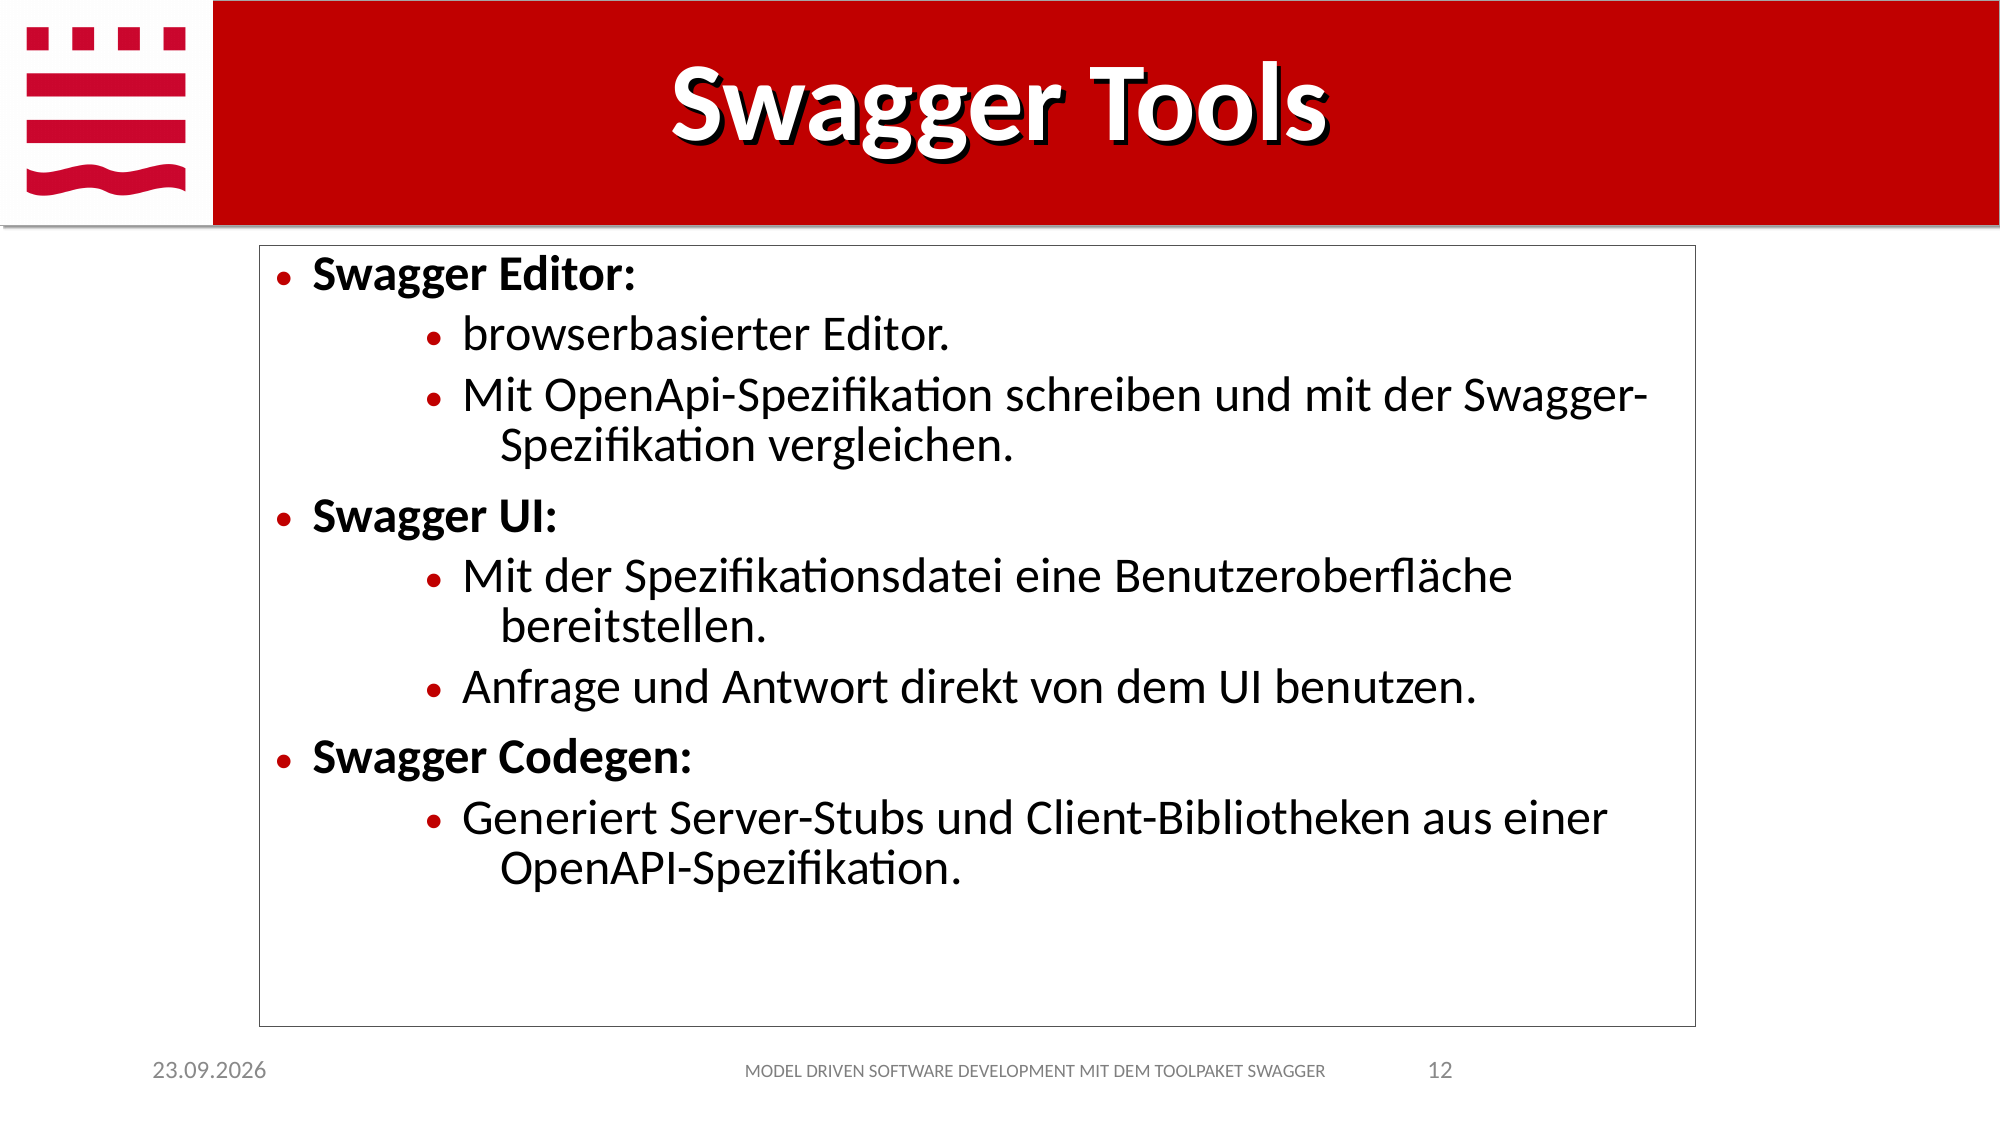

Swagger Tools
# Swagger Editor:
browserbasierter Editor.
Mit OpenApi-Spezifikation schreiben und mit der Swagger-Spezifikation vergleichen.
Swagger UI:
Mit der Spezifikationsdatei eine Benutzeroberfläche bereitstellen.
Anfrage und Antwort direkt von dem UI benutzen.
Swagger Codegen:
Generiert Server-Stubs und Client-Bibliotheken aus einer OpenAPI-Spezifikation.
Multi-Device Layout-Mustern”.
MODEL DRIVEN SOFTWARE DEVELOPMENT MIT DEM TOOLPAKET SWAGGER
12